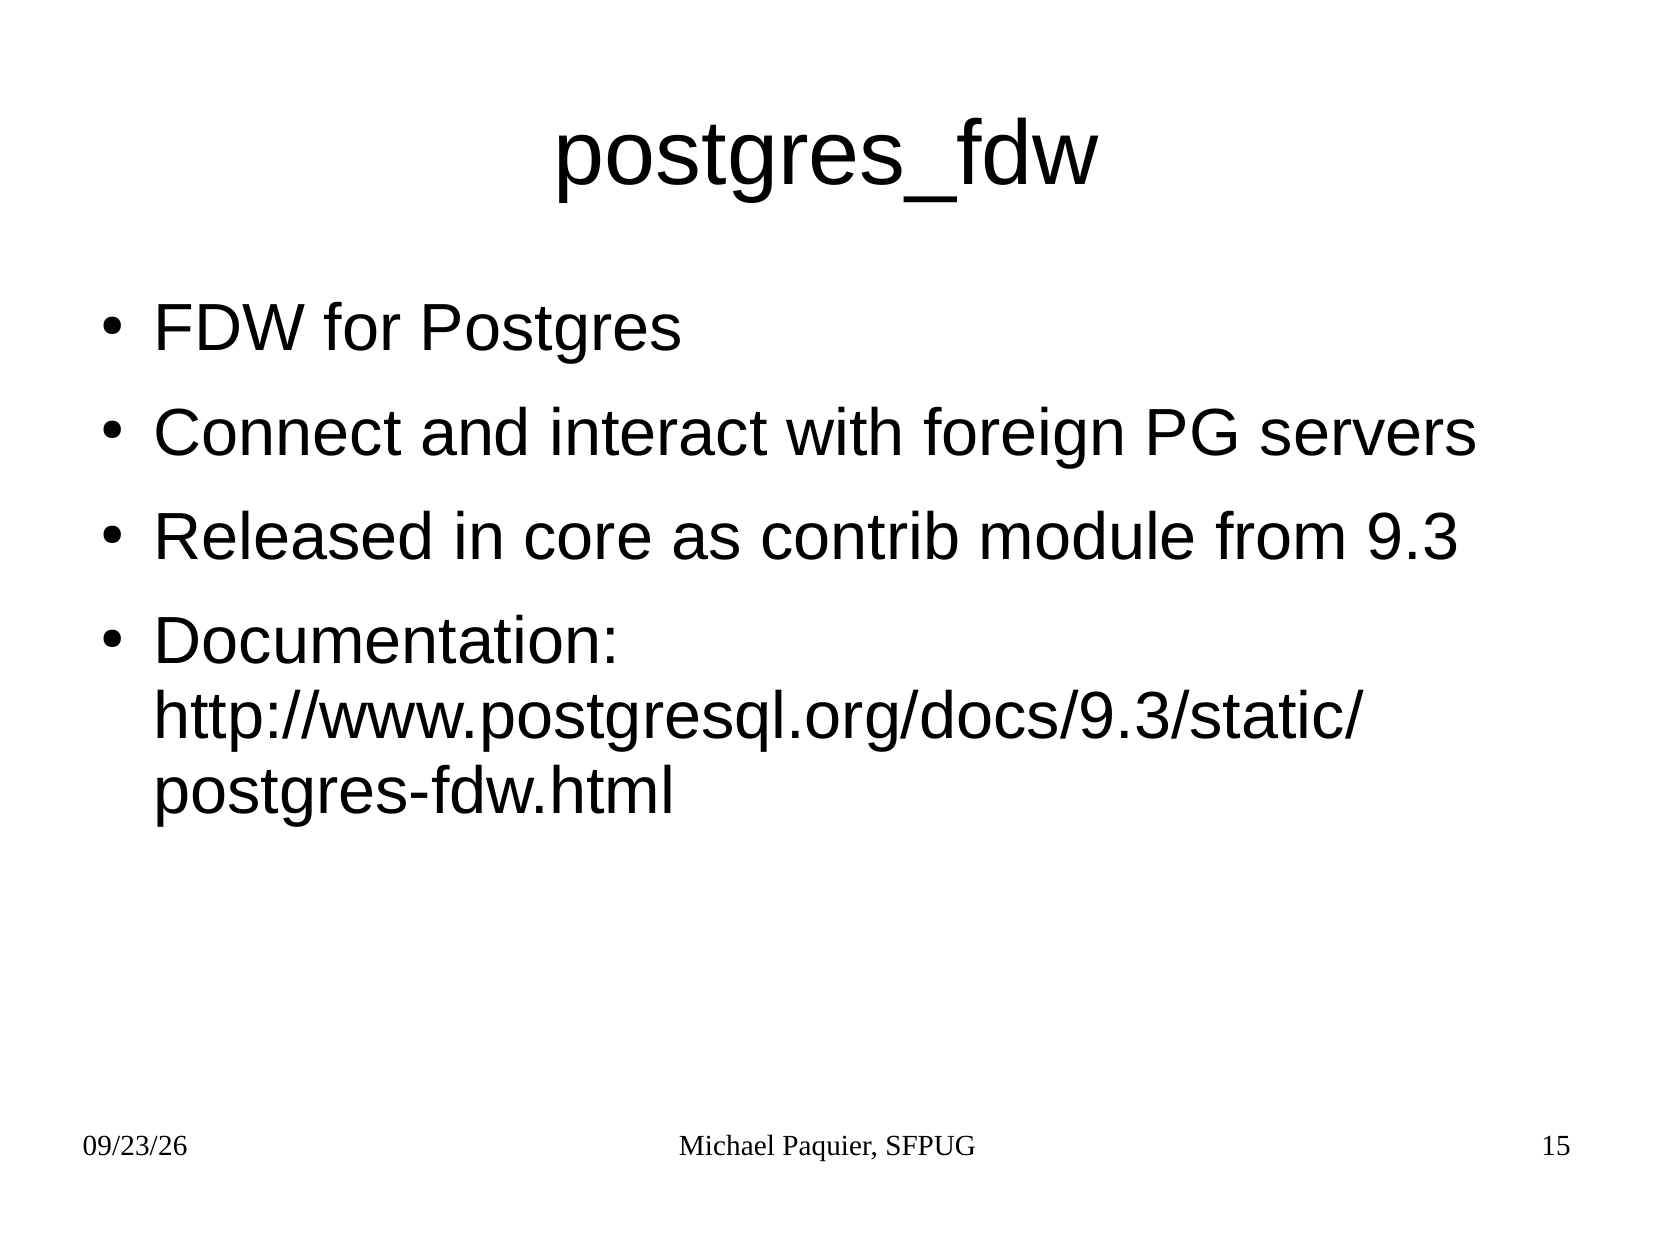

# postgres_fdw
FDW for Postgres
Connect and interact with foreign PG servers
Released in core as contrib module from 9.3
Documentation:
http://www.postgresql.org/docs/9.3/static/postgres-fdw.html
Michael Paquier, SFPUG
15